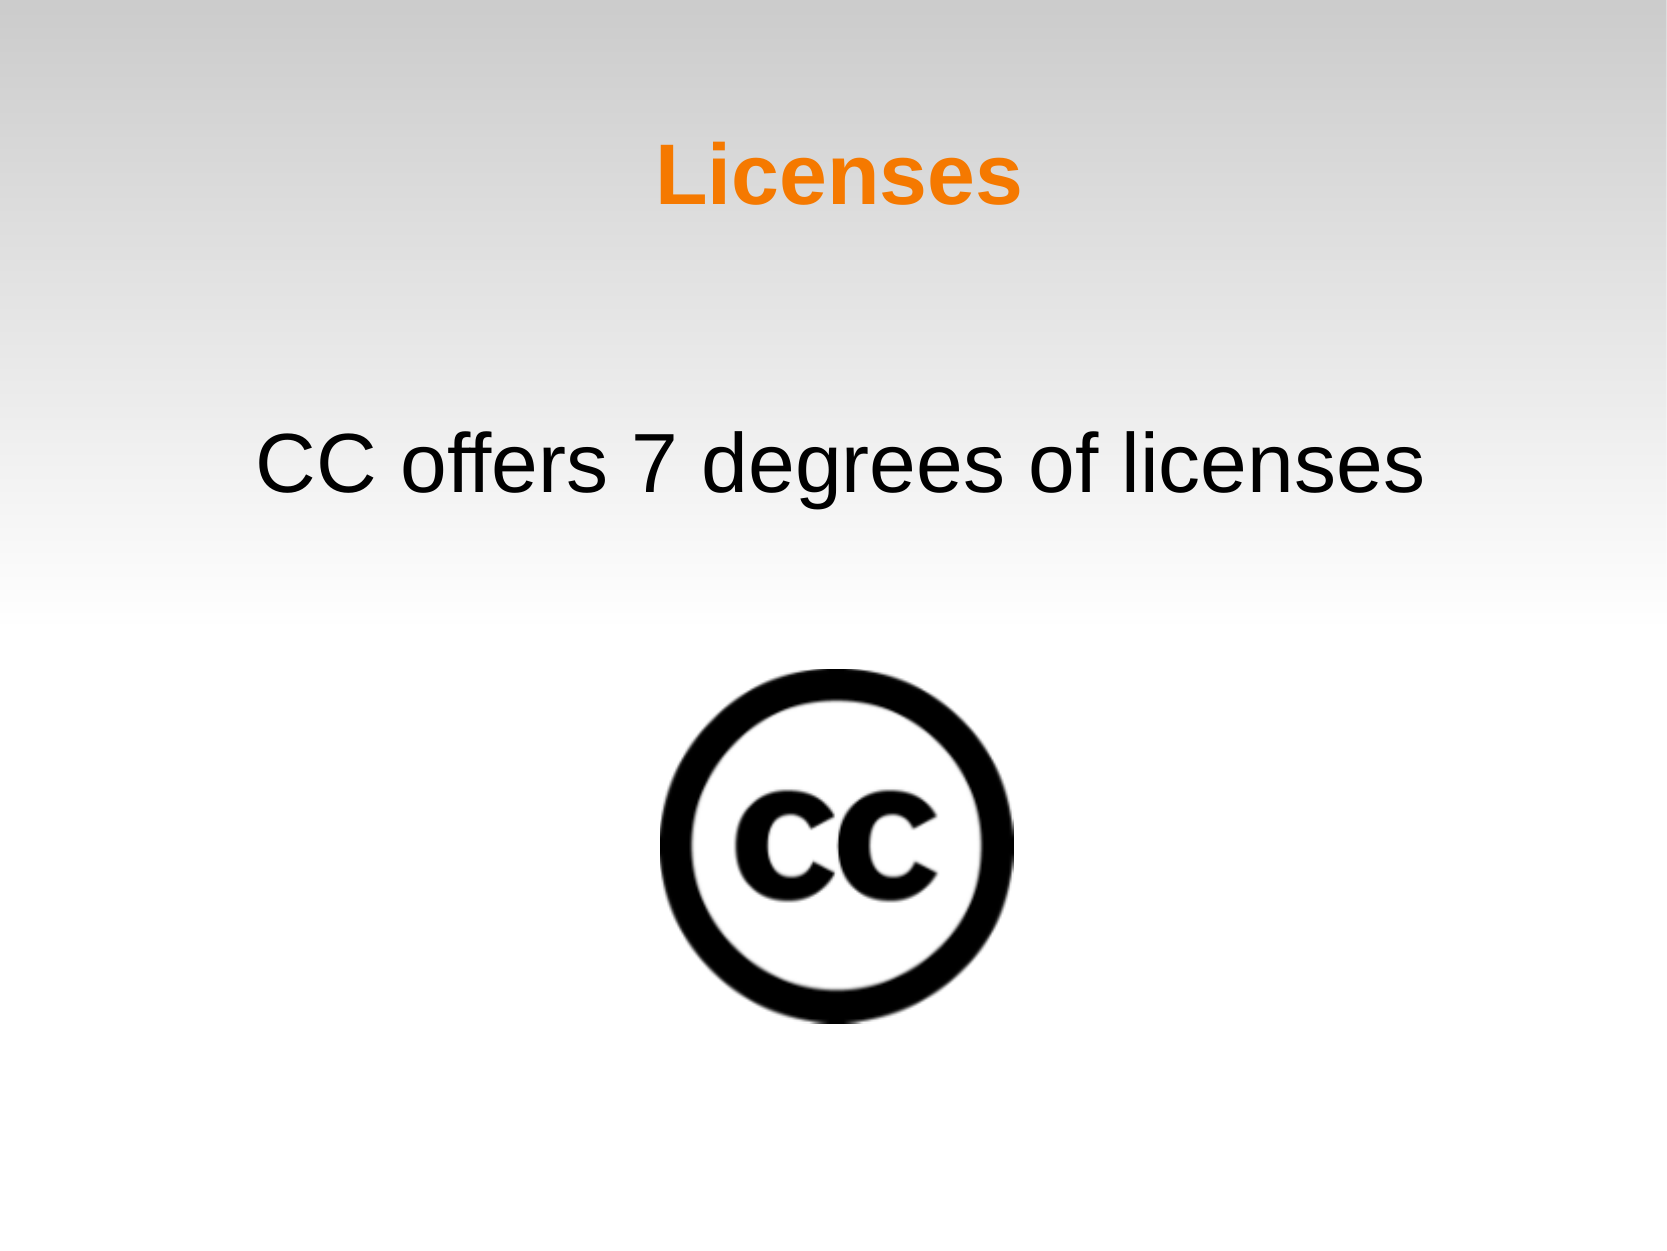

# Licenses
CC offers 7 degrees of licenses